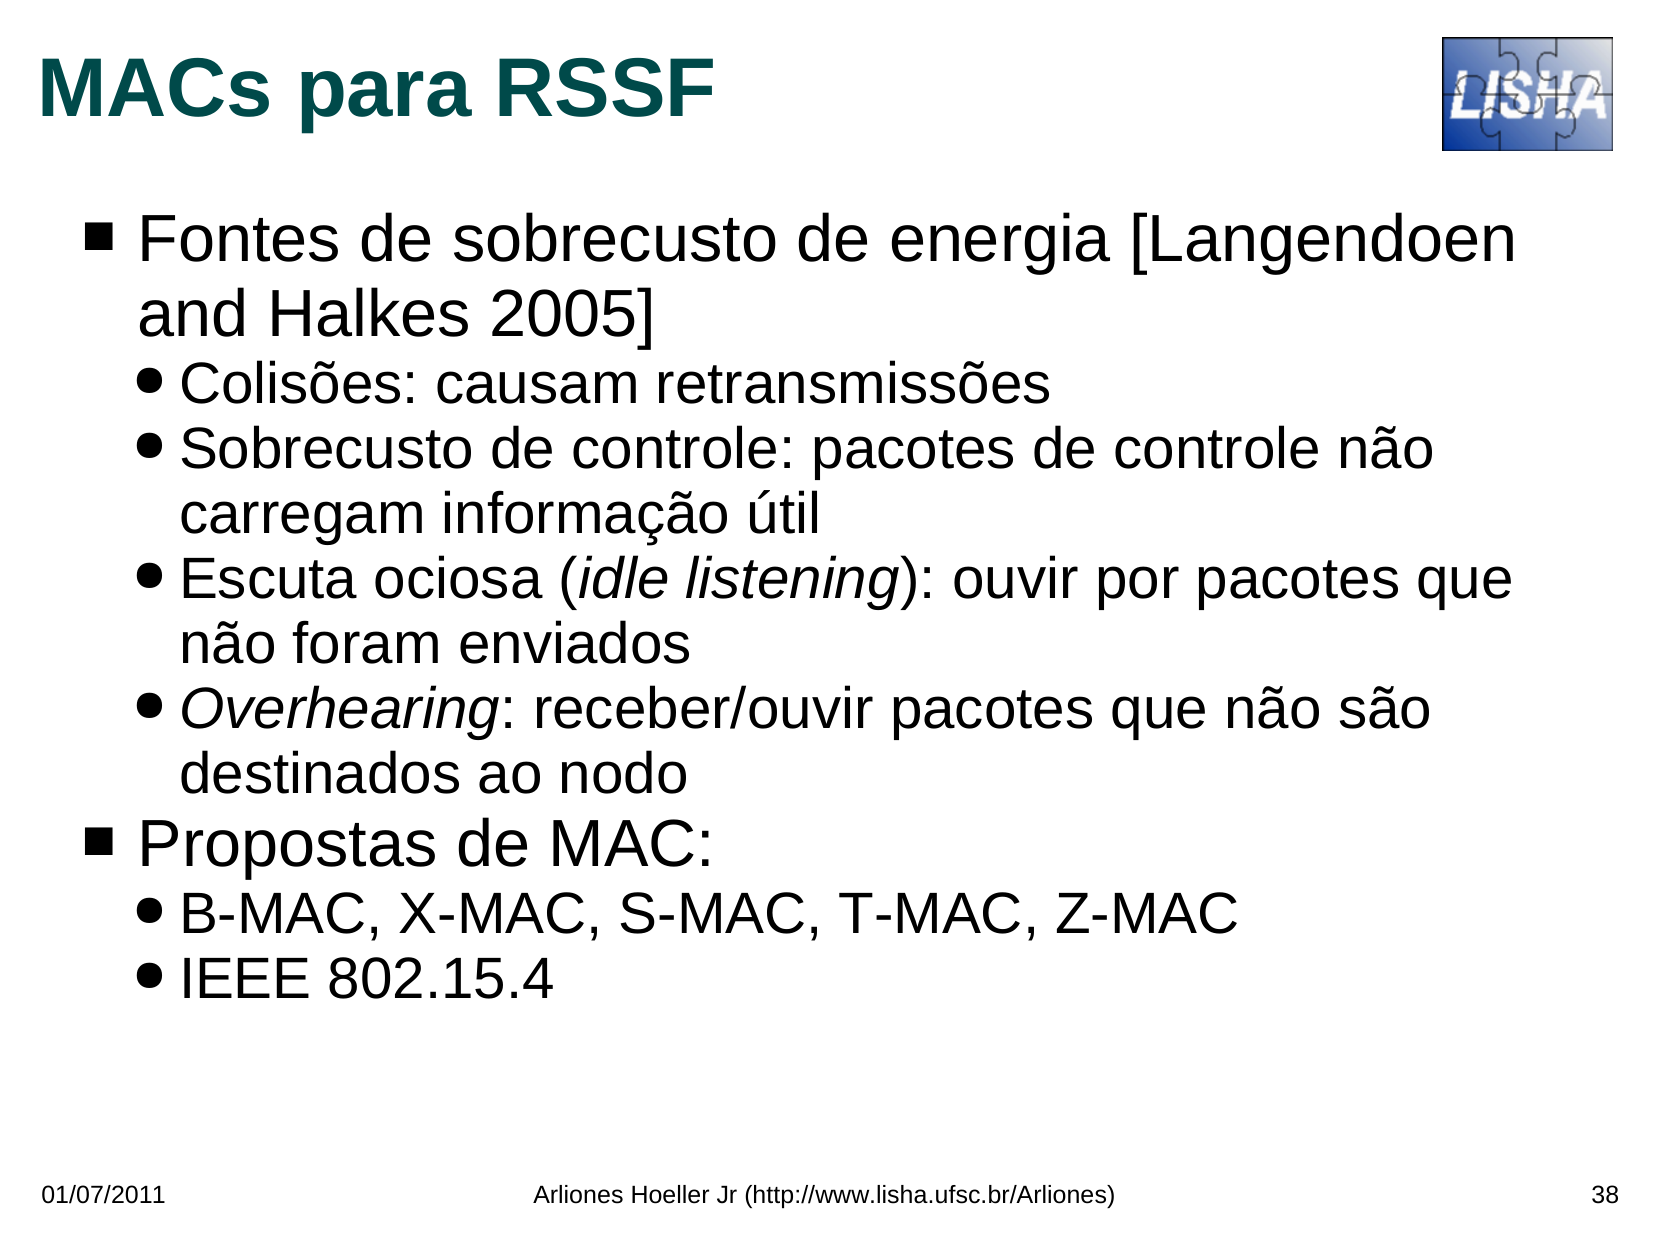

# MACs para RSSF
Fontes de sobrecusto de energia [Langendoen and Halkes 2005]
Colisões: causam retransmissões
Sobrecusto de controle: pacotes de controle não carregam informação útil
Escuta ociosa (idle listening): ouvir por pacotes que não foram enviados
Overhearing: receber/ouvir pacotes que não são destinados ao nodo
Propostas de MAC:
B-MAC, X-MAC, S-MAC, T-MAC, Z-MAC
IEEE 802.15.4